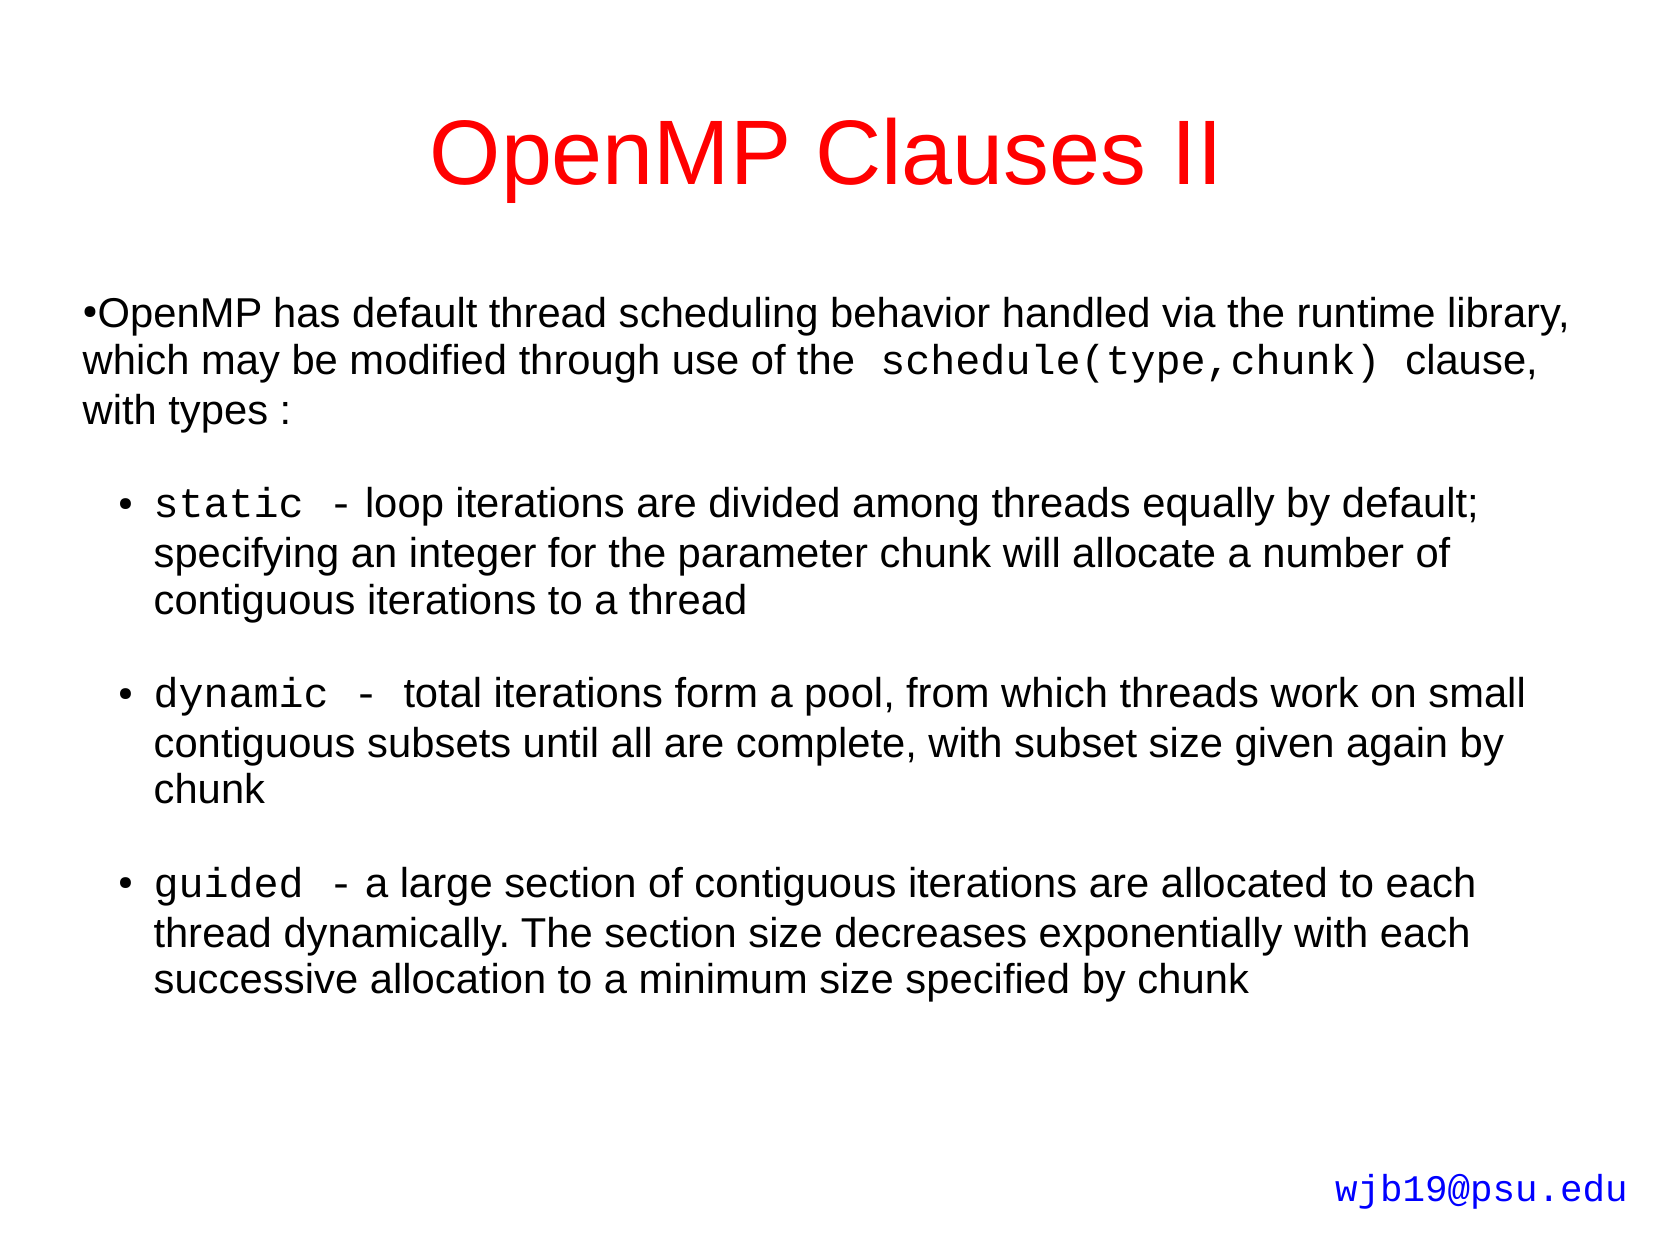

# OpenMP Clauses II
OpenMP has default thread scheduling behavior handled via the runtime library, which may be modified through use of the schedule(type,chunk) clause, with types :
static - loop iterations are divided among threads equally by default; specifying an integer for the parameter chunk will allocate a number of contiguous iterations to a thread
dynamic - total iterations form a pool, from which threads work on small contiguous subsets until all are complete, with subset size given again by chunk
guided - a large section of contiguous iterations are allocated to each thread dynamically. The section size decreases exponentially with each successive allocation to a minimum size specified by chunk
wjb19@psu.edu